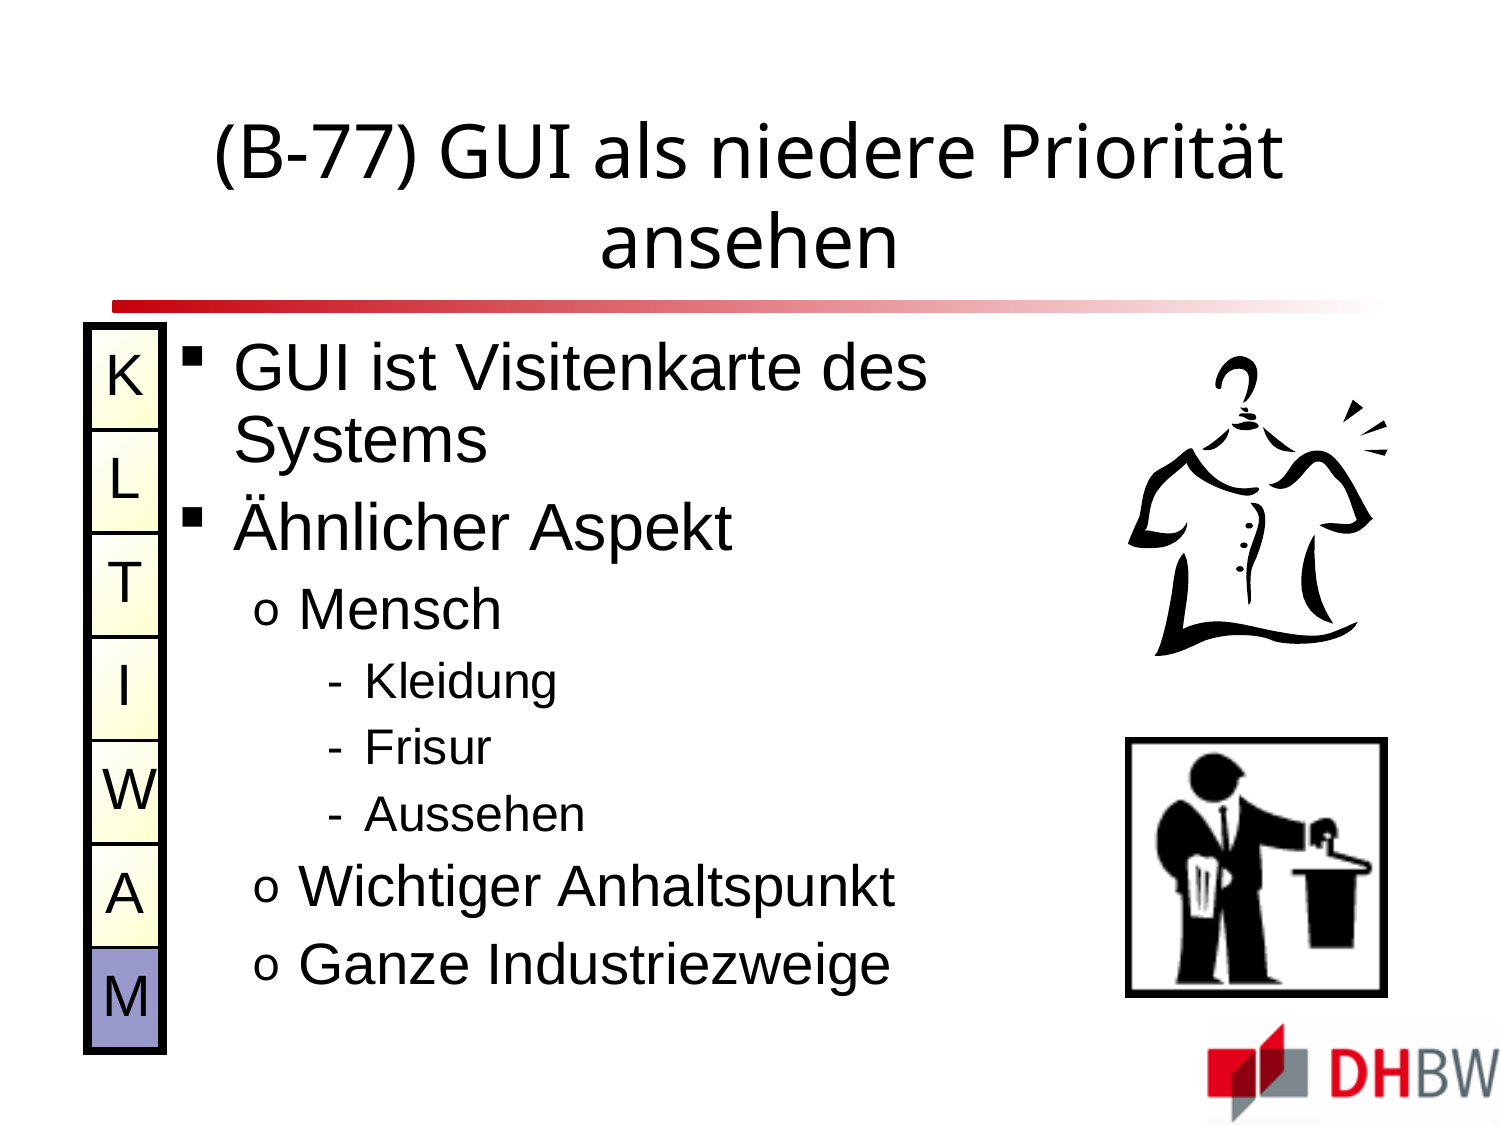

# (B-77) GUI als niedere Priorität ansehen
GUI ist Visitenkarte des Systems
Ähnlicher Aspekt
Mensch
Kleidung
Frisur
Aussehen
Wichtiger Anhaltspunkt
Ganze Industriezweige
| K |
| --- |
| L |
| T |
| I |
| W |
| A |
| M |